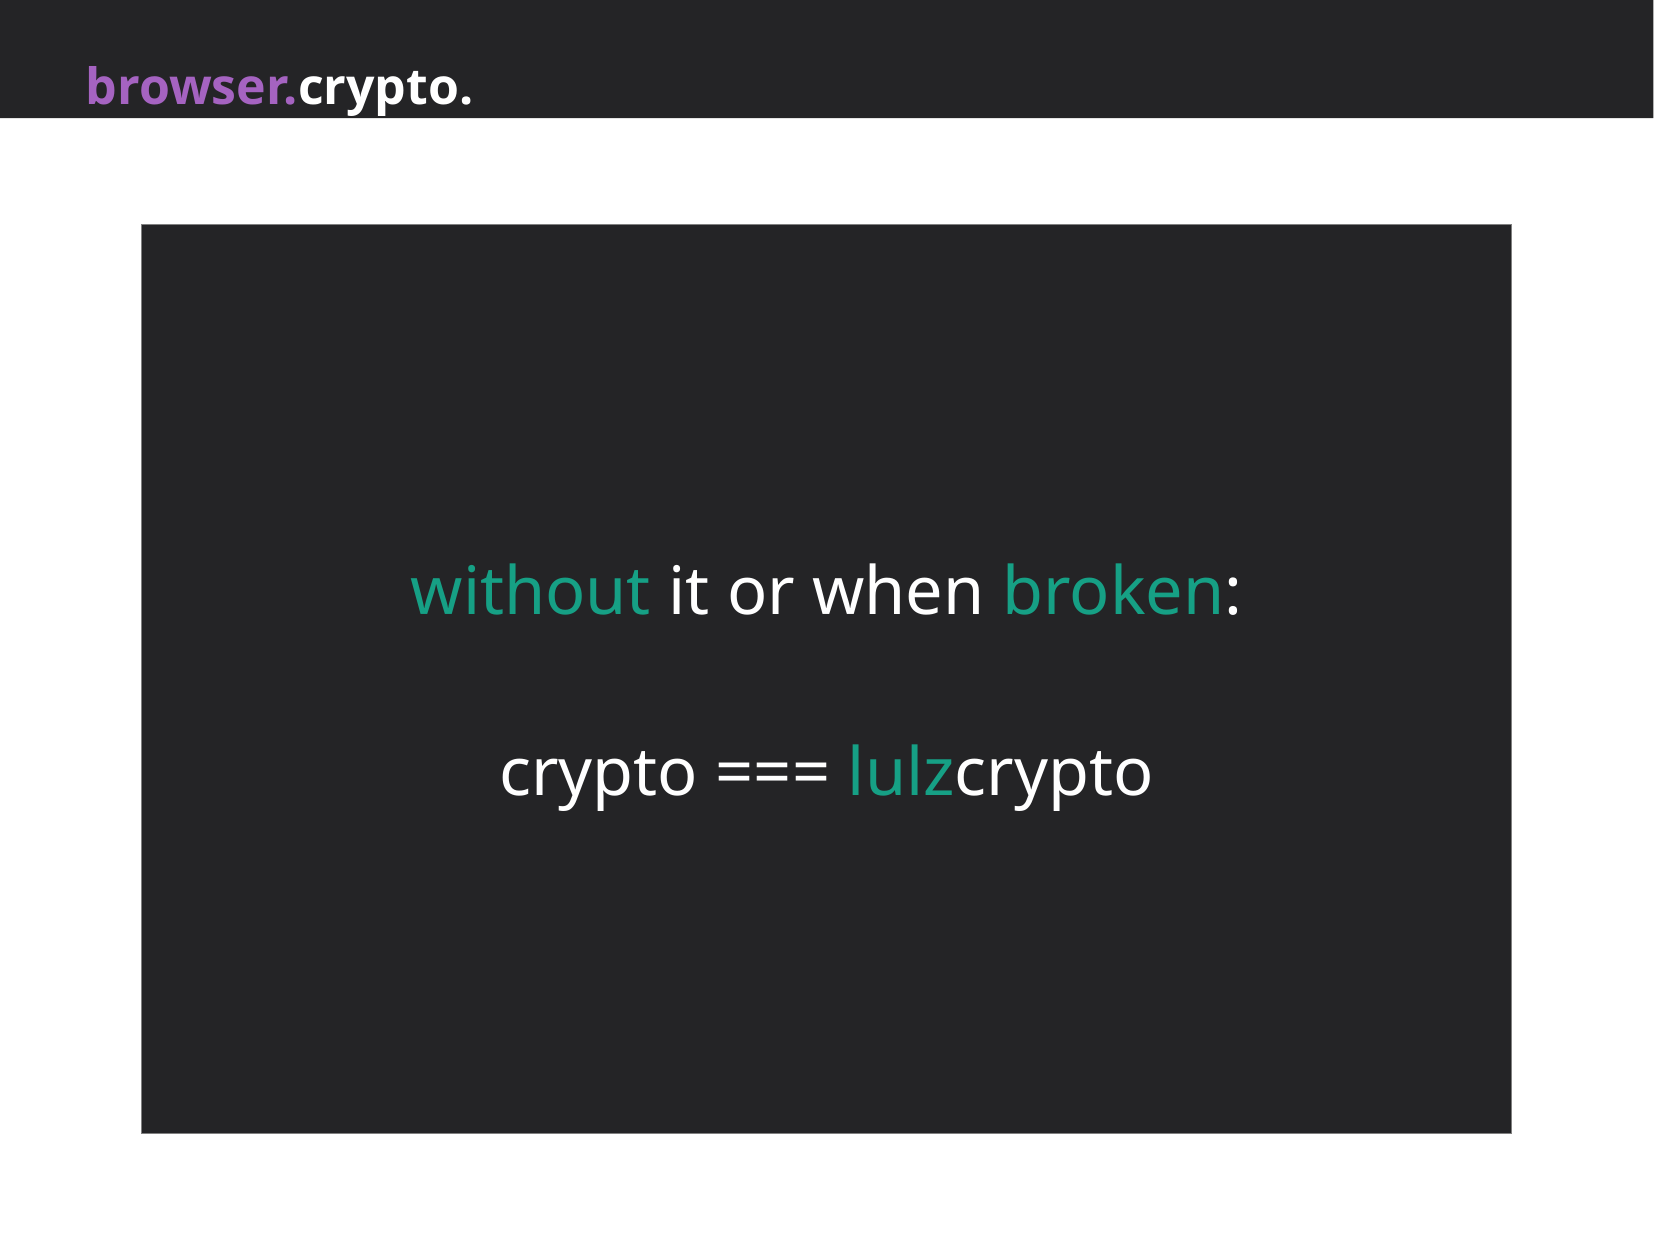

browser.crypto.
without it or when broken:
crypto === lulzcrypto